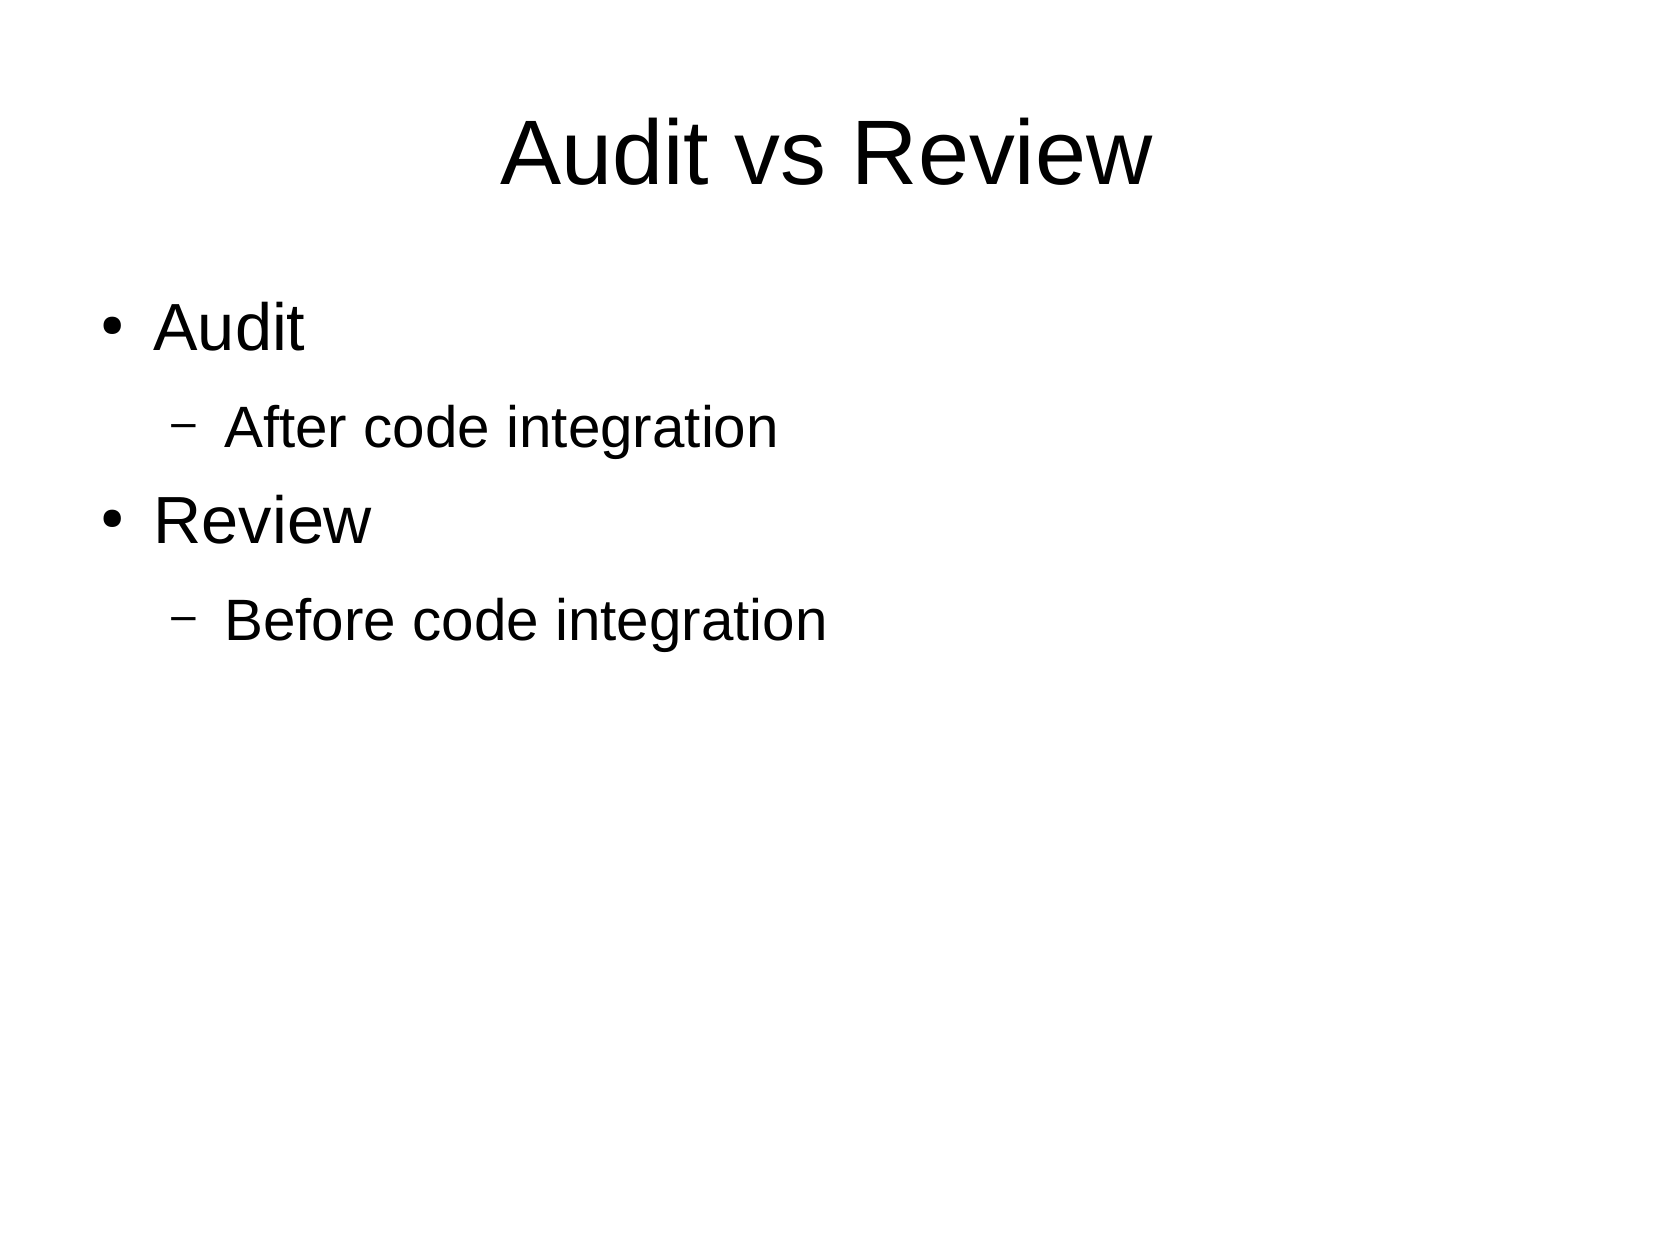

# Audit vs Review
Audit
After code integration
Review
Before code integration